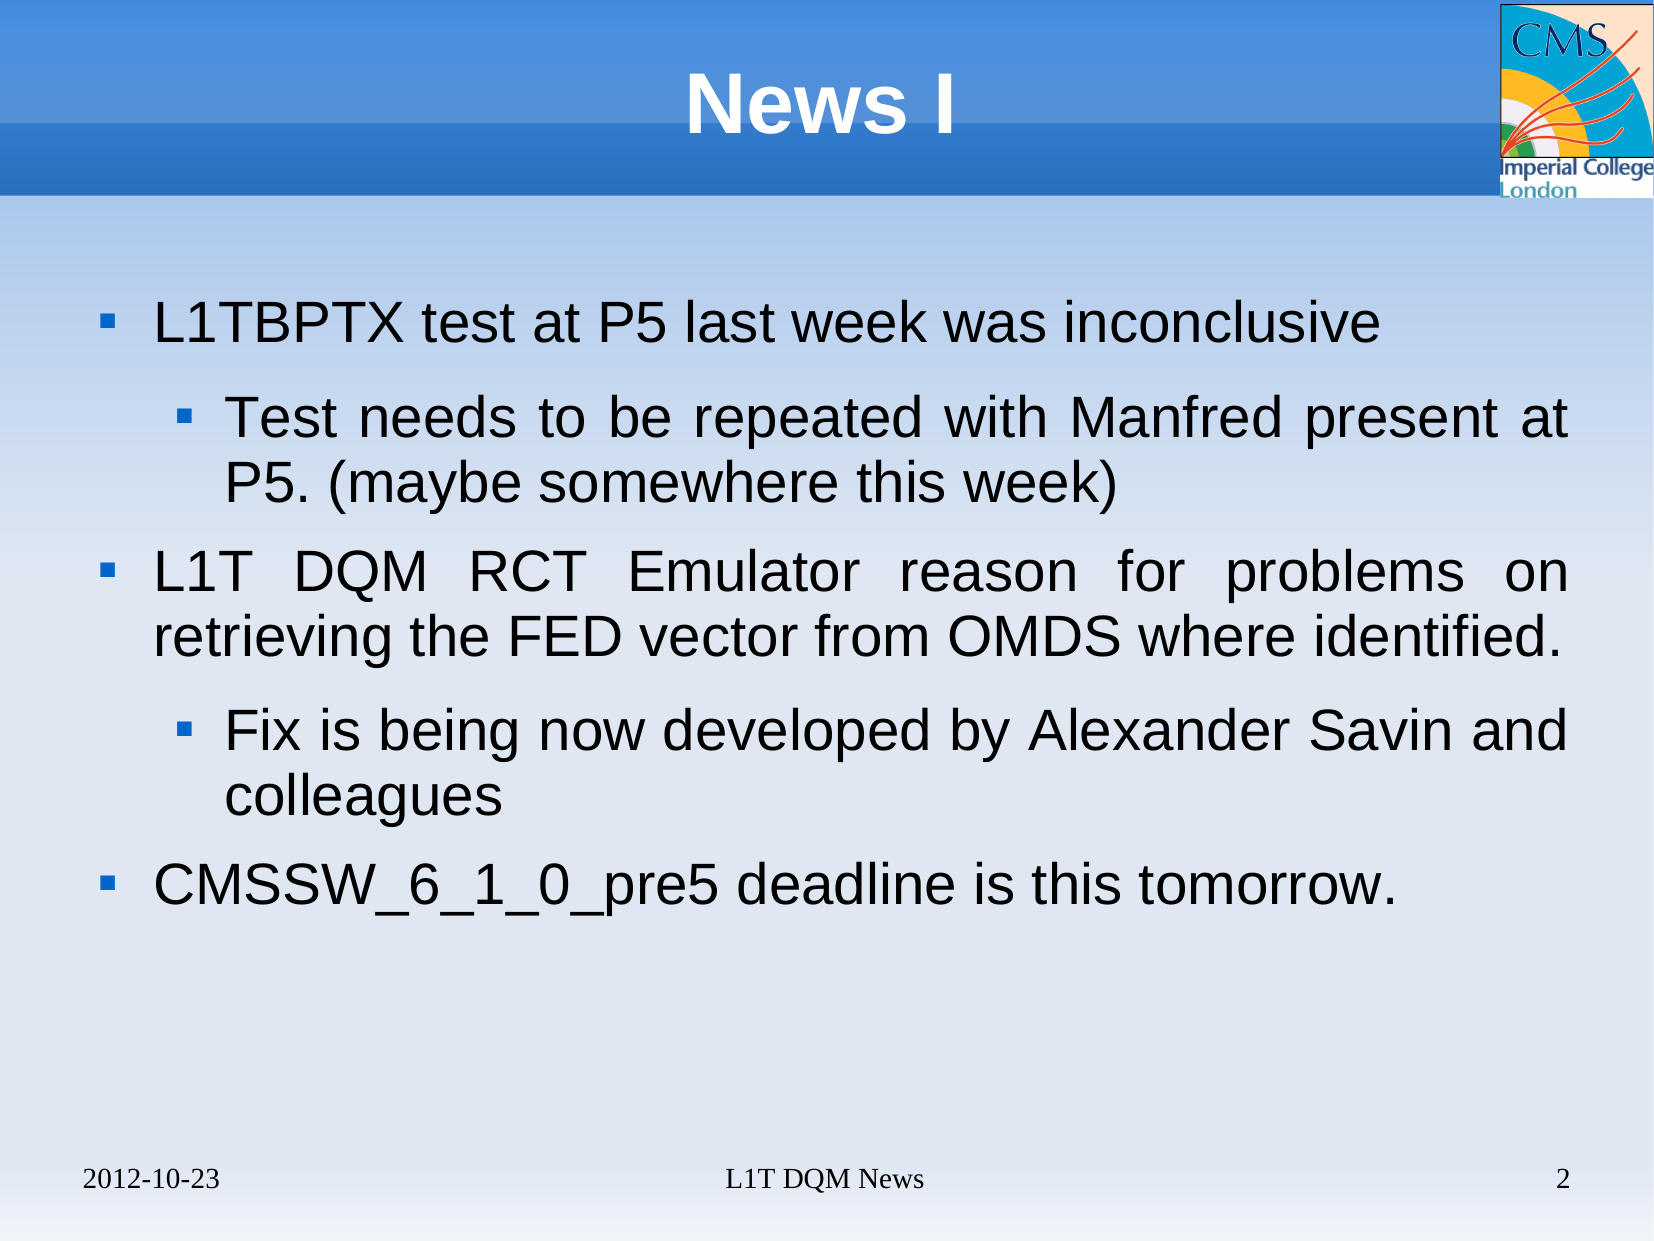

# News I
L1TBPTX test at P5 last week was inconclusive
Test needs to be repeated with Manfred present at P5. (maybe somewhere this week)
L1T DQM RCT Emulator reason for problems on retrieving the FED vector from OMDS where identified.
Fix is being now developed by Alexander Savin and colleagues
CMSSW_6_1_0_pre5 deadline is this tomorrow.
2012-10-23
L1T DQM News
2